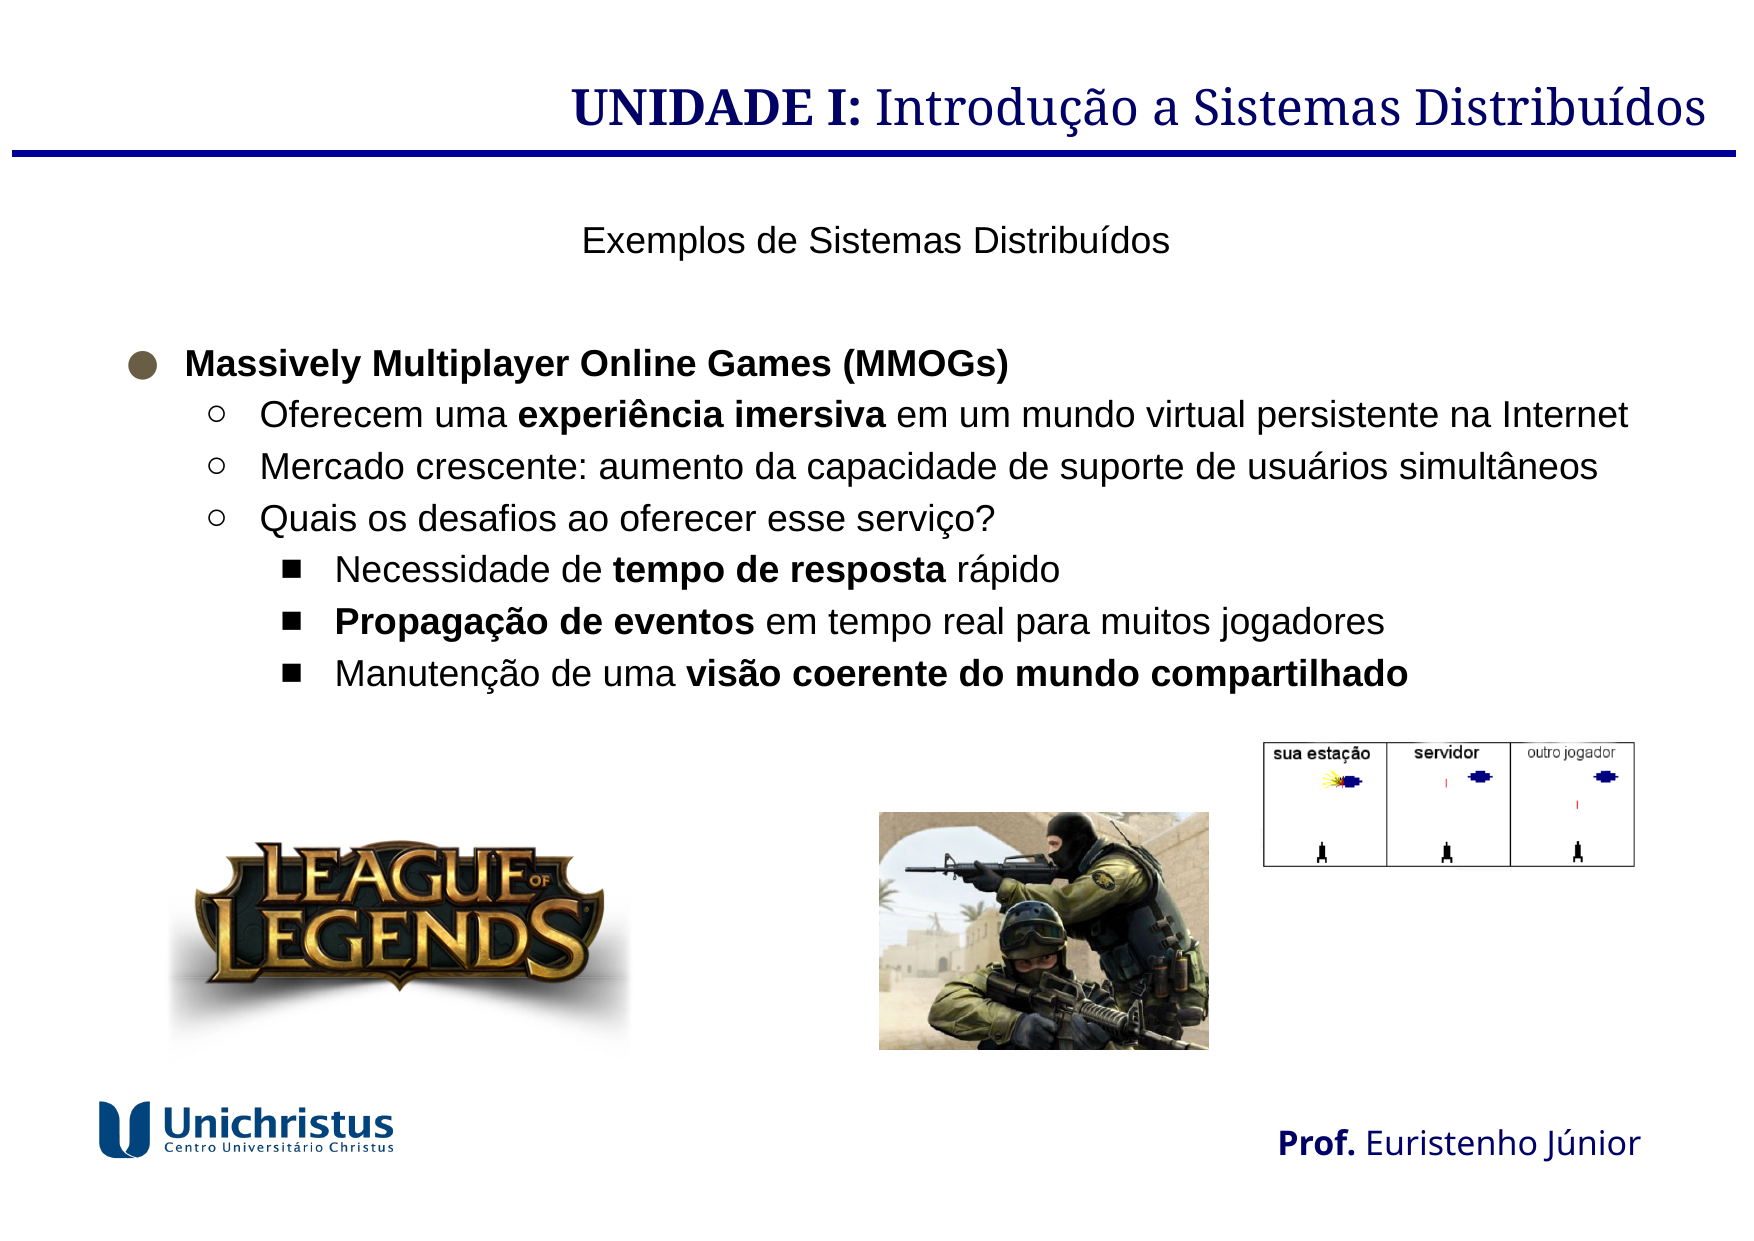

UNIDADE I: Introdução a Sistemas Distribuídos
# Exemplos de Sistemas Distribuídos
Massively Multiplayer Online Games (MMOGs)
Oferecem uma experiência imersiva em um mundo virtual persistente na Internet
Mercado crescente: aumento da capacidade de suporte de usuários simultâneos
Quais os desafios ao oferecer esse serviço?
Necessidade de tempo de resposta rápido
Propagação de eventos em tempo real para muitos jogadores
Manutenção de uma visão coerente do mundo compartilhado
Prof. Euristenho Júnior